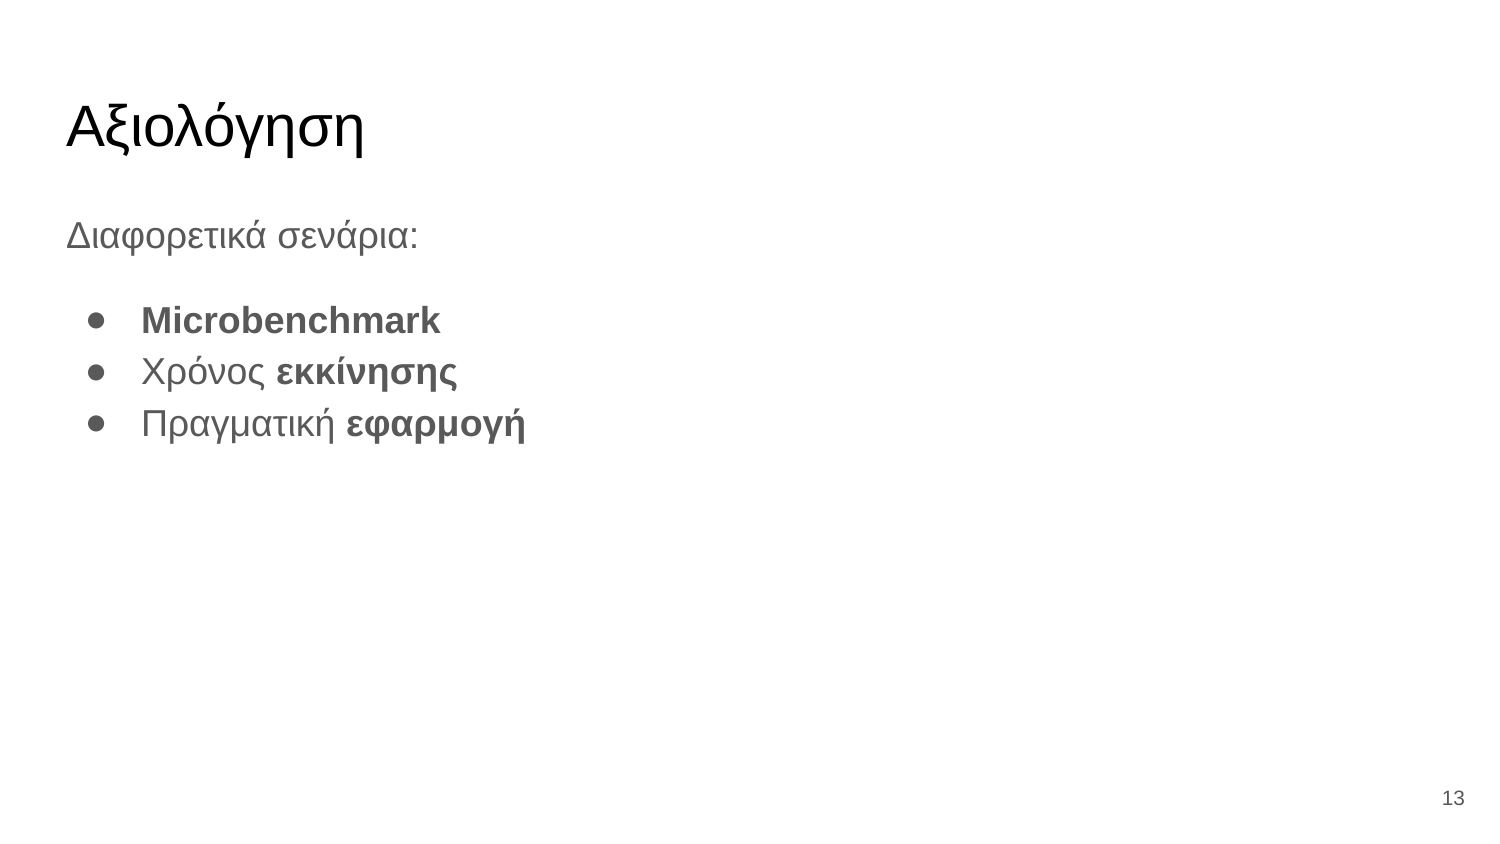

# Αξιολόγηση
Διαφορετικά σενάρια:
Microbenchmark
Χρόνος εκκίνησης
Πραγματική εφαρμογή